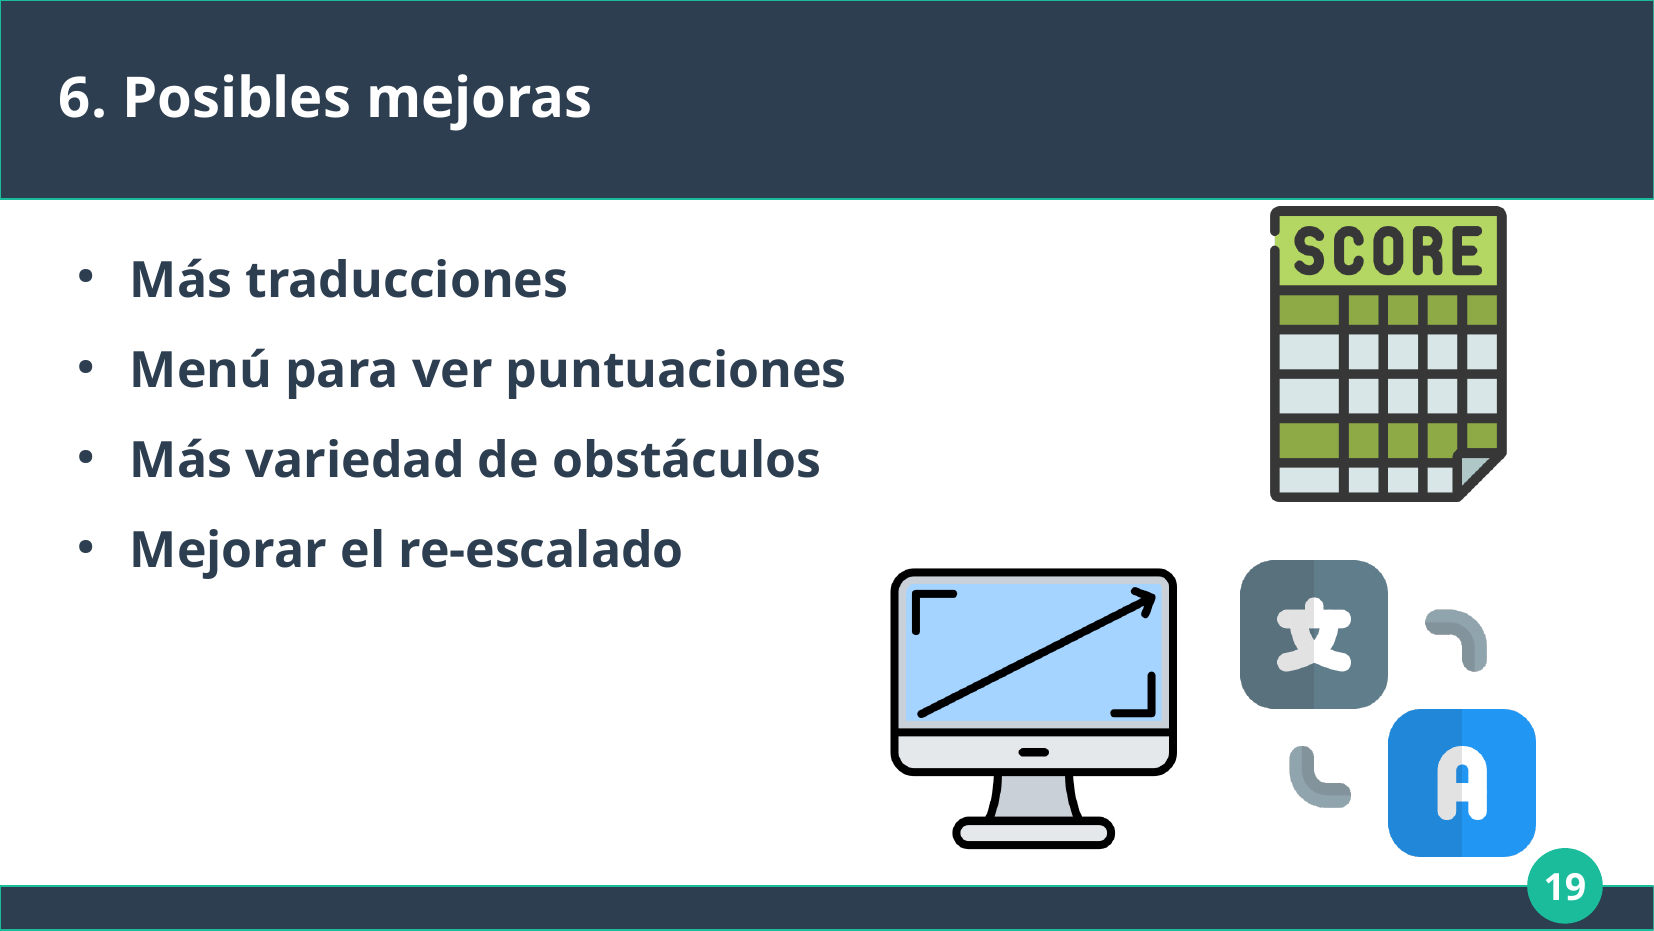

# 6. Posibles mejoras
Más traducciones
Menú para ver puntuaciones
Más variedad de obstáculos
Mejorar el re-escalado
19